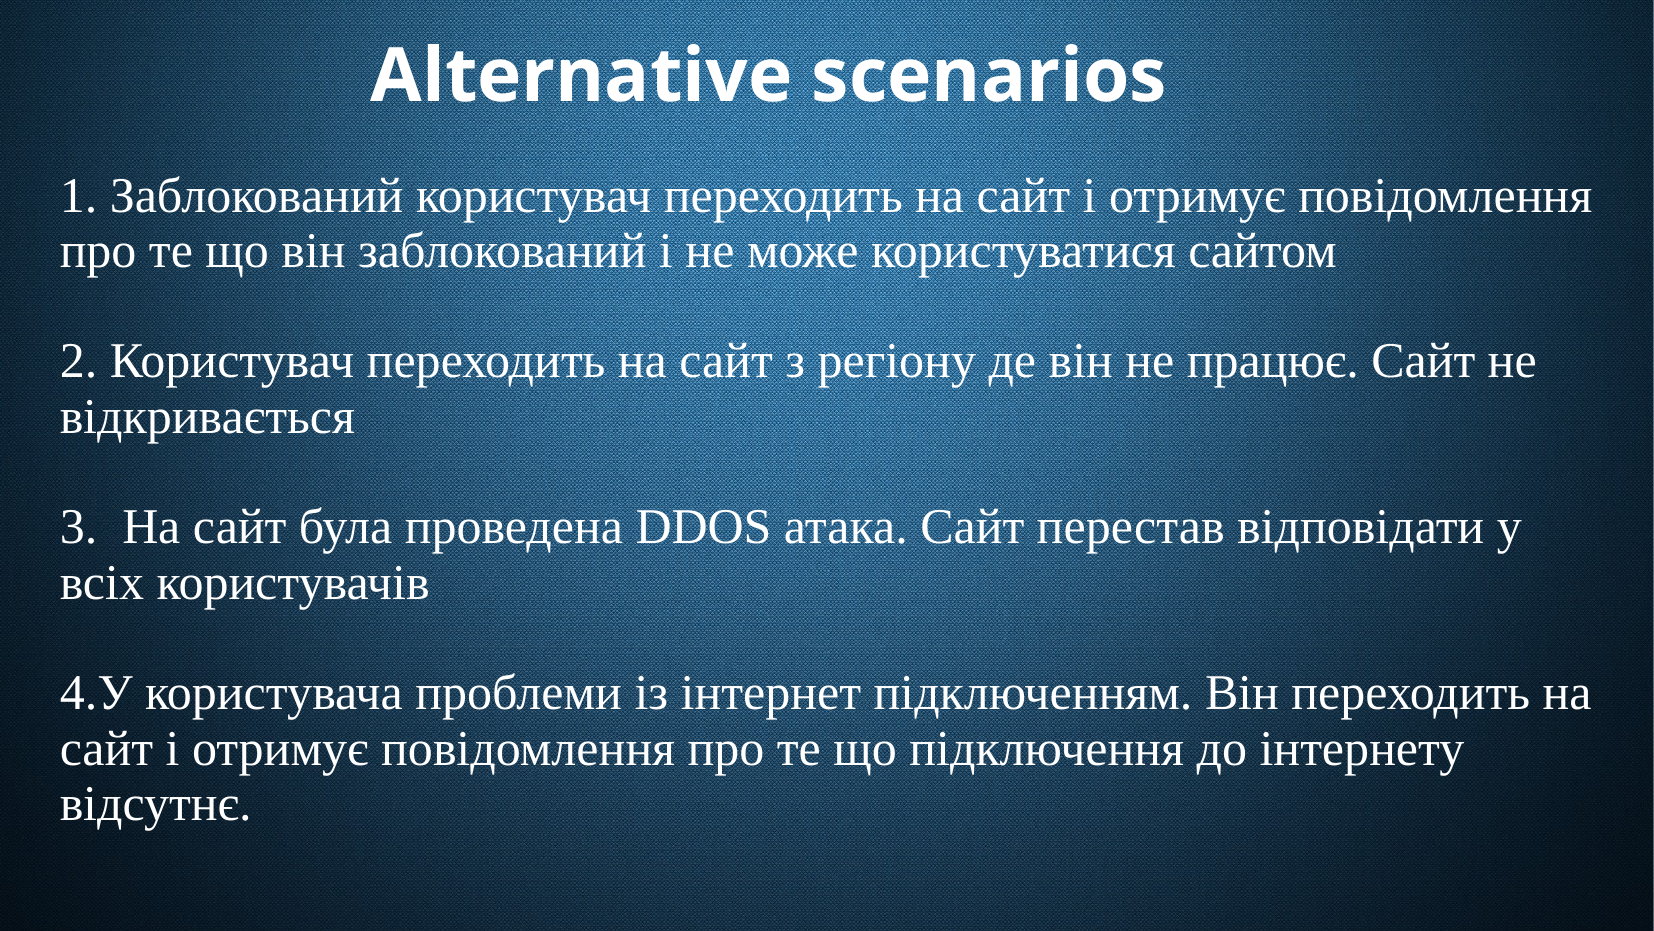

Alternative scenarios
1. Заблокований користувач переходить на сайт і отримує повідомлення про те що він заблокований і не може користуватися сайтом
2. Користувач переходить на сайт з регіону де він не працює. Сайт не відкривається
3. На сайт була проведена DDOS атака. Сайт перестав відповідати у всіх користувачів
4.У користувача проблеми із інтернет підключенням. Він переходить на сайт і отримує повідомлення про те що підключення до інтернету відсутнє.